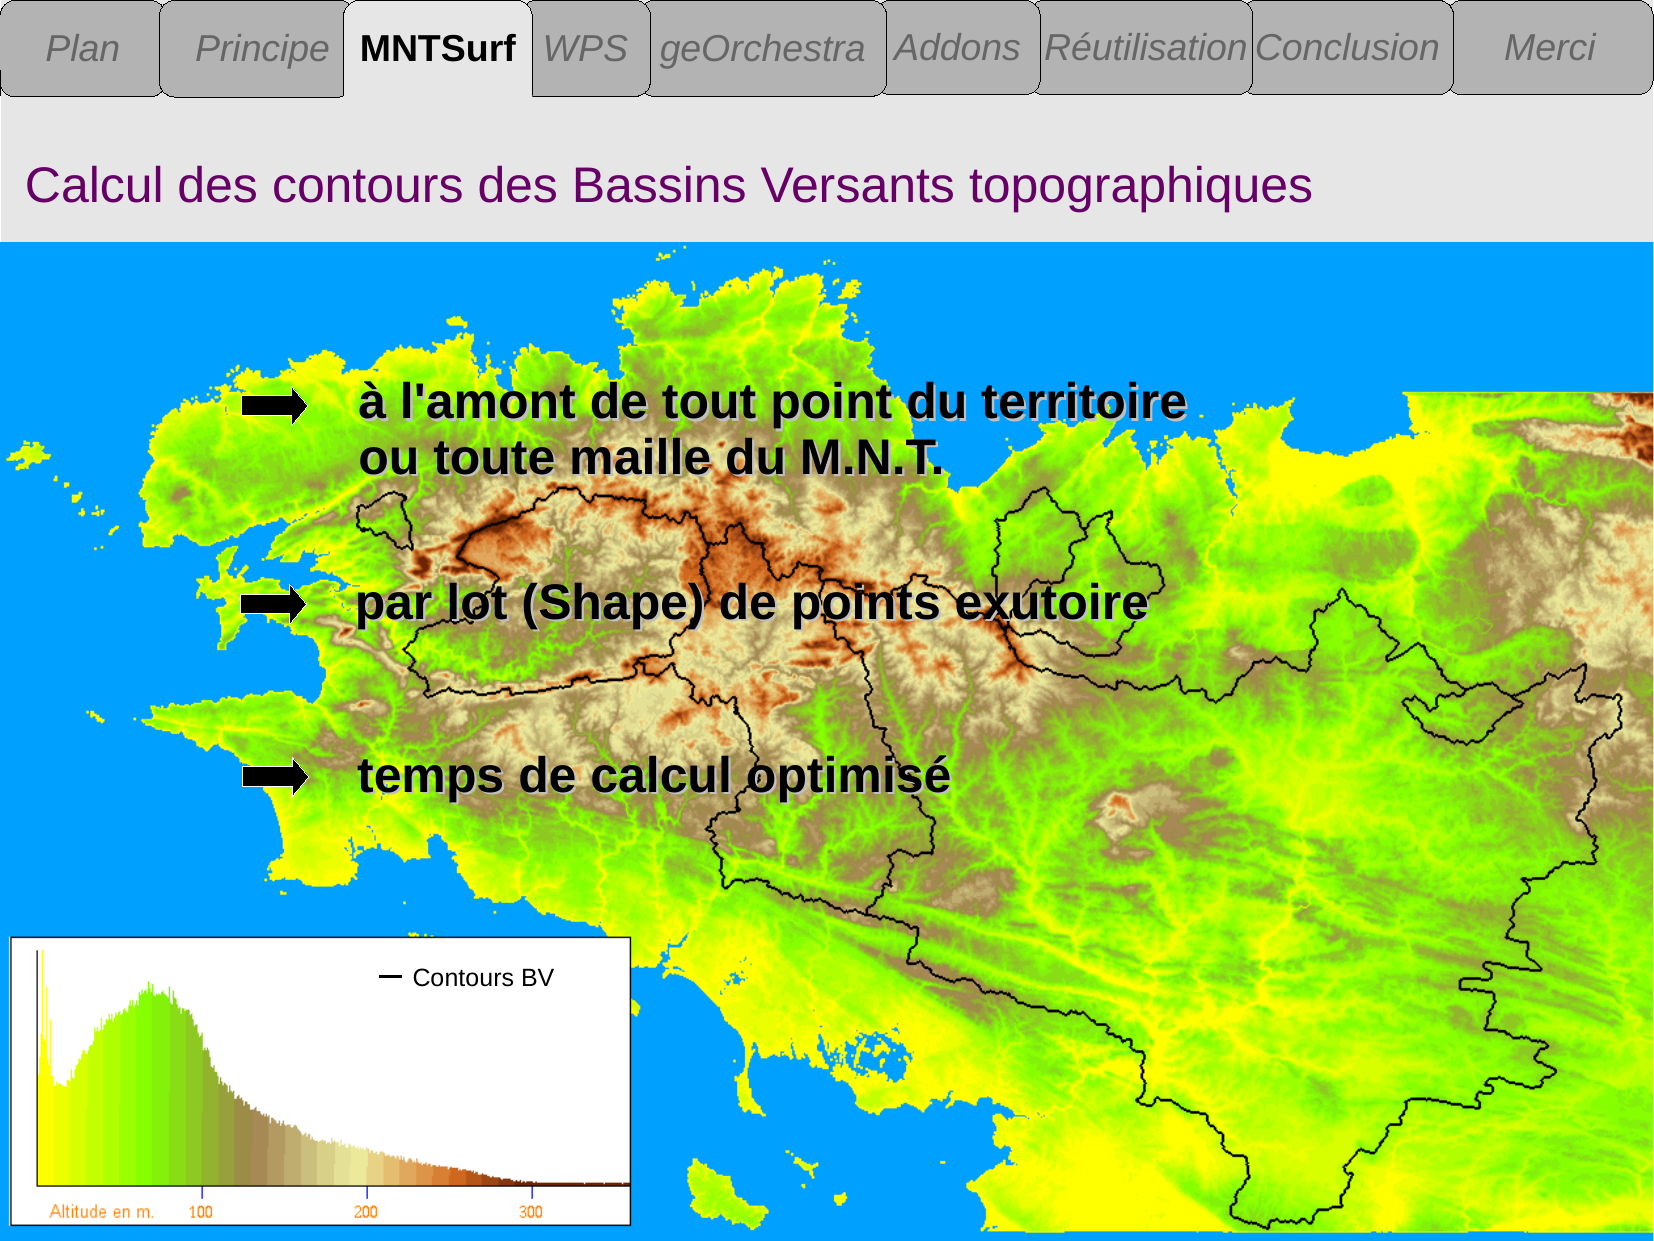

Plan
 Principe
WPS
geOrchestra
MNTSurf
Addons
 Réutilisation
Conclusion
Merci
# Calcul des contours des Bassins Versants topographiques
à l'amont de tout point du territoire
ou toute maille du M.N.T.
par lot (Shape) de points exutoire
temps de calcul optimisé
 Contours BV
Modèle Numérique de Terrain
Modèle de drainage
Arbre de drainage